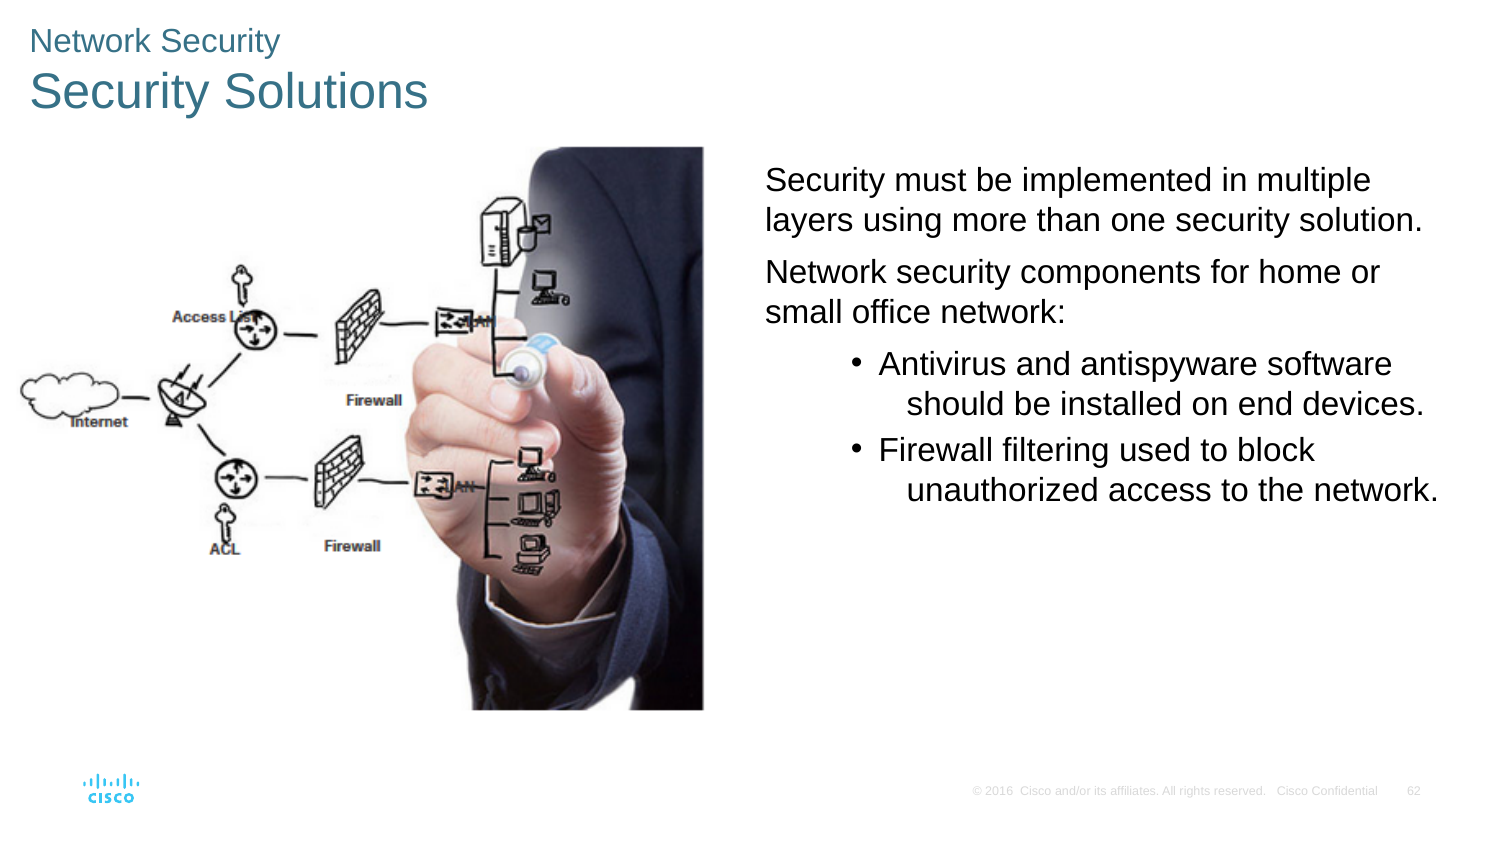

# Network Security Security Solutions
Security must be implemented in multiple layers using more than one security solution.
Network security components for home or small office network:
Antivirus and antispyware software should be installed on end devices.
Firewall filtering used to block unauthorized access to the network.